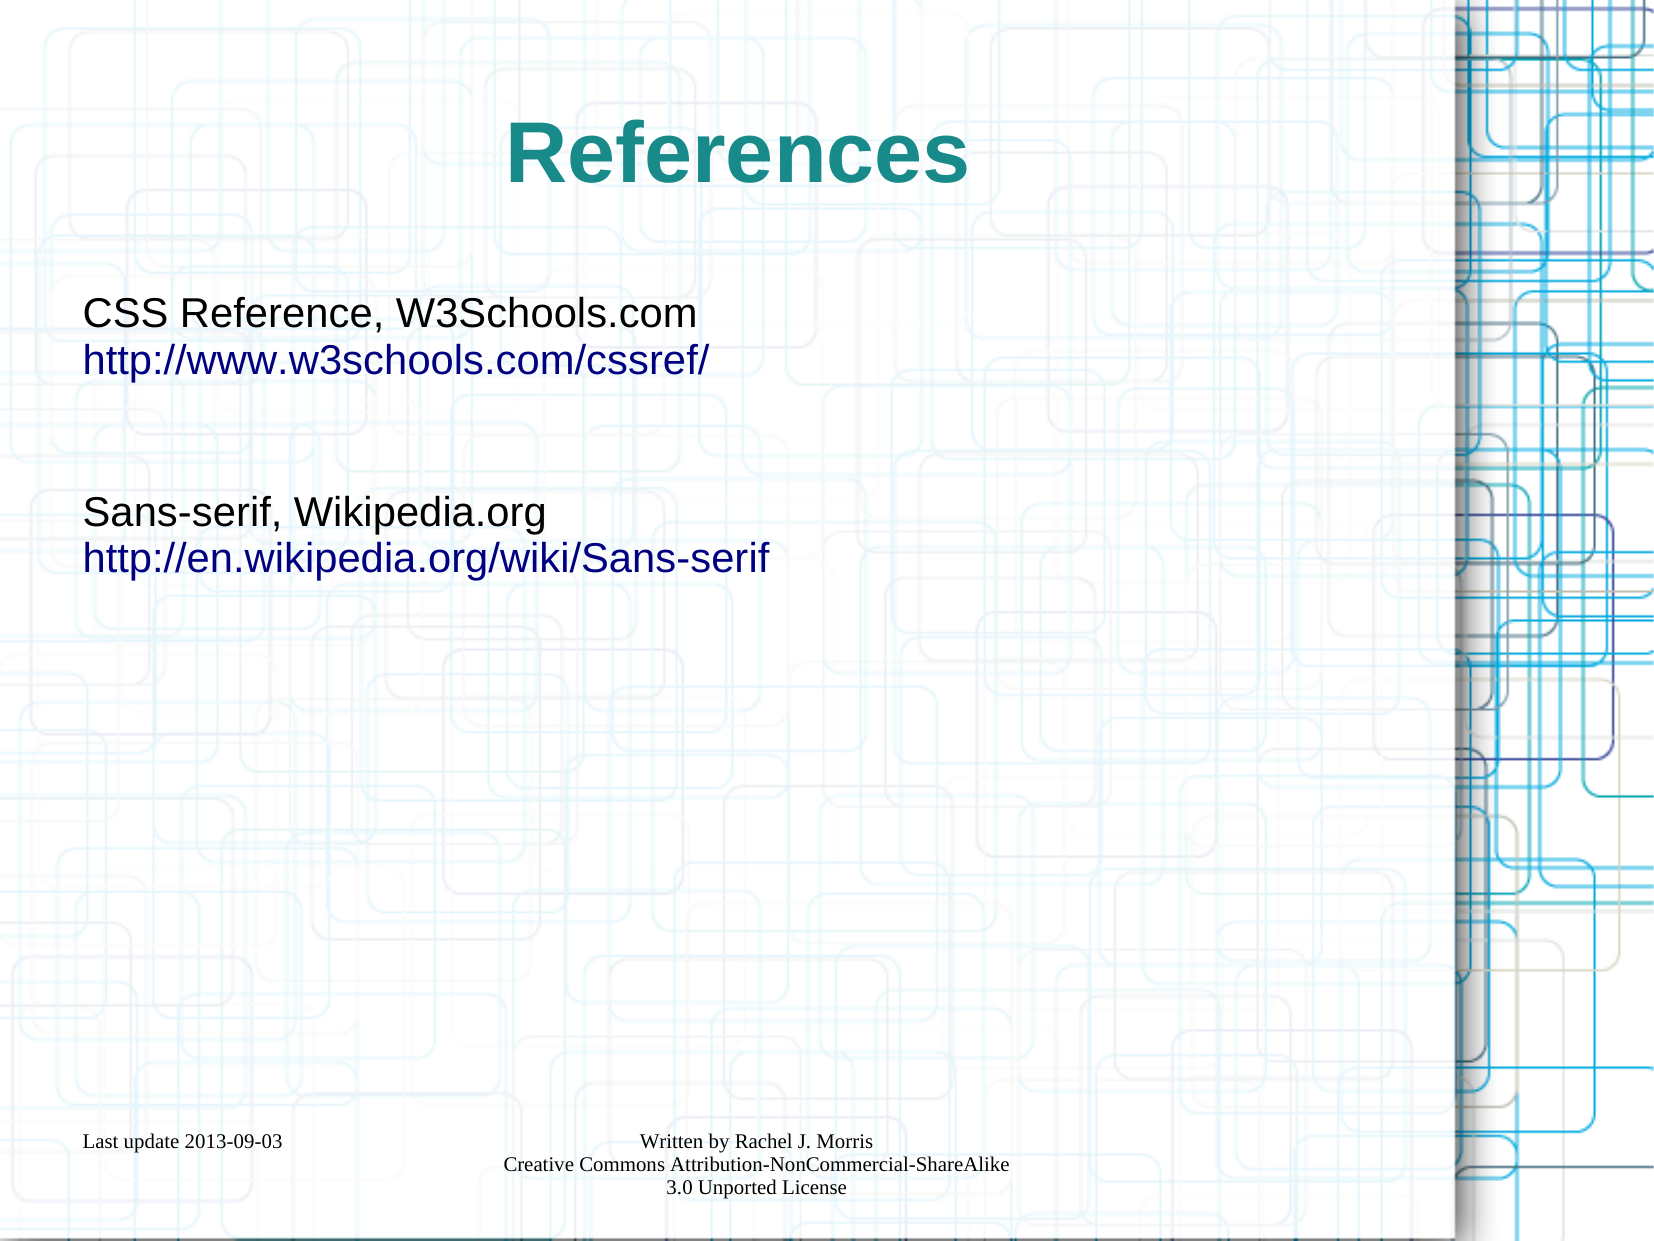

# References
CSS Reference, W3Schools.com
http://www.w3schools.com/cssref/
Sans-serif, Wikipedia.org
http://en.wikipedia.org/wiki/Sans-serif